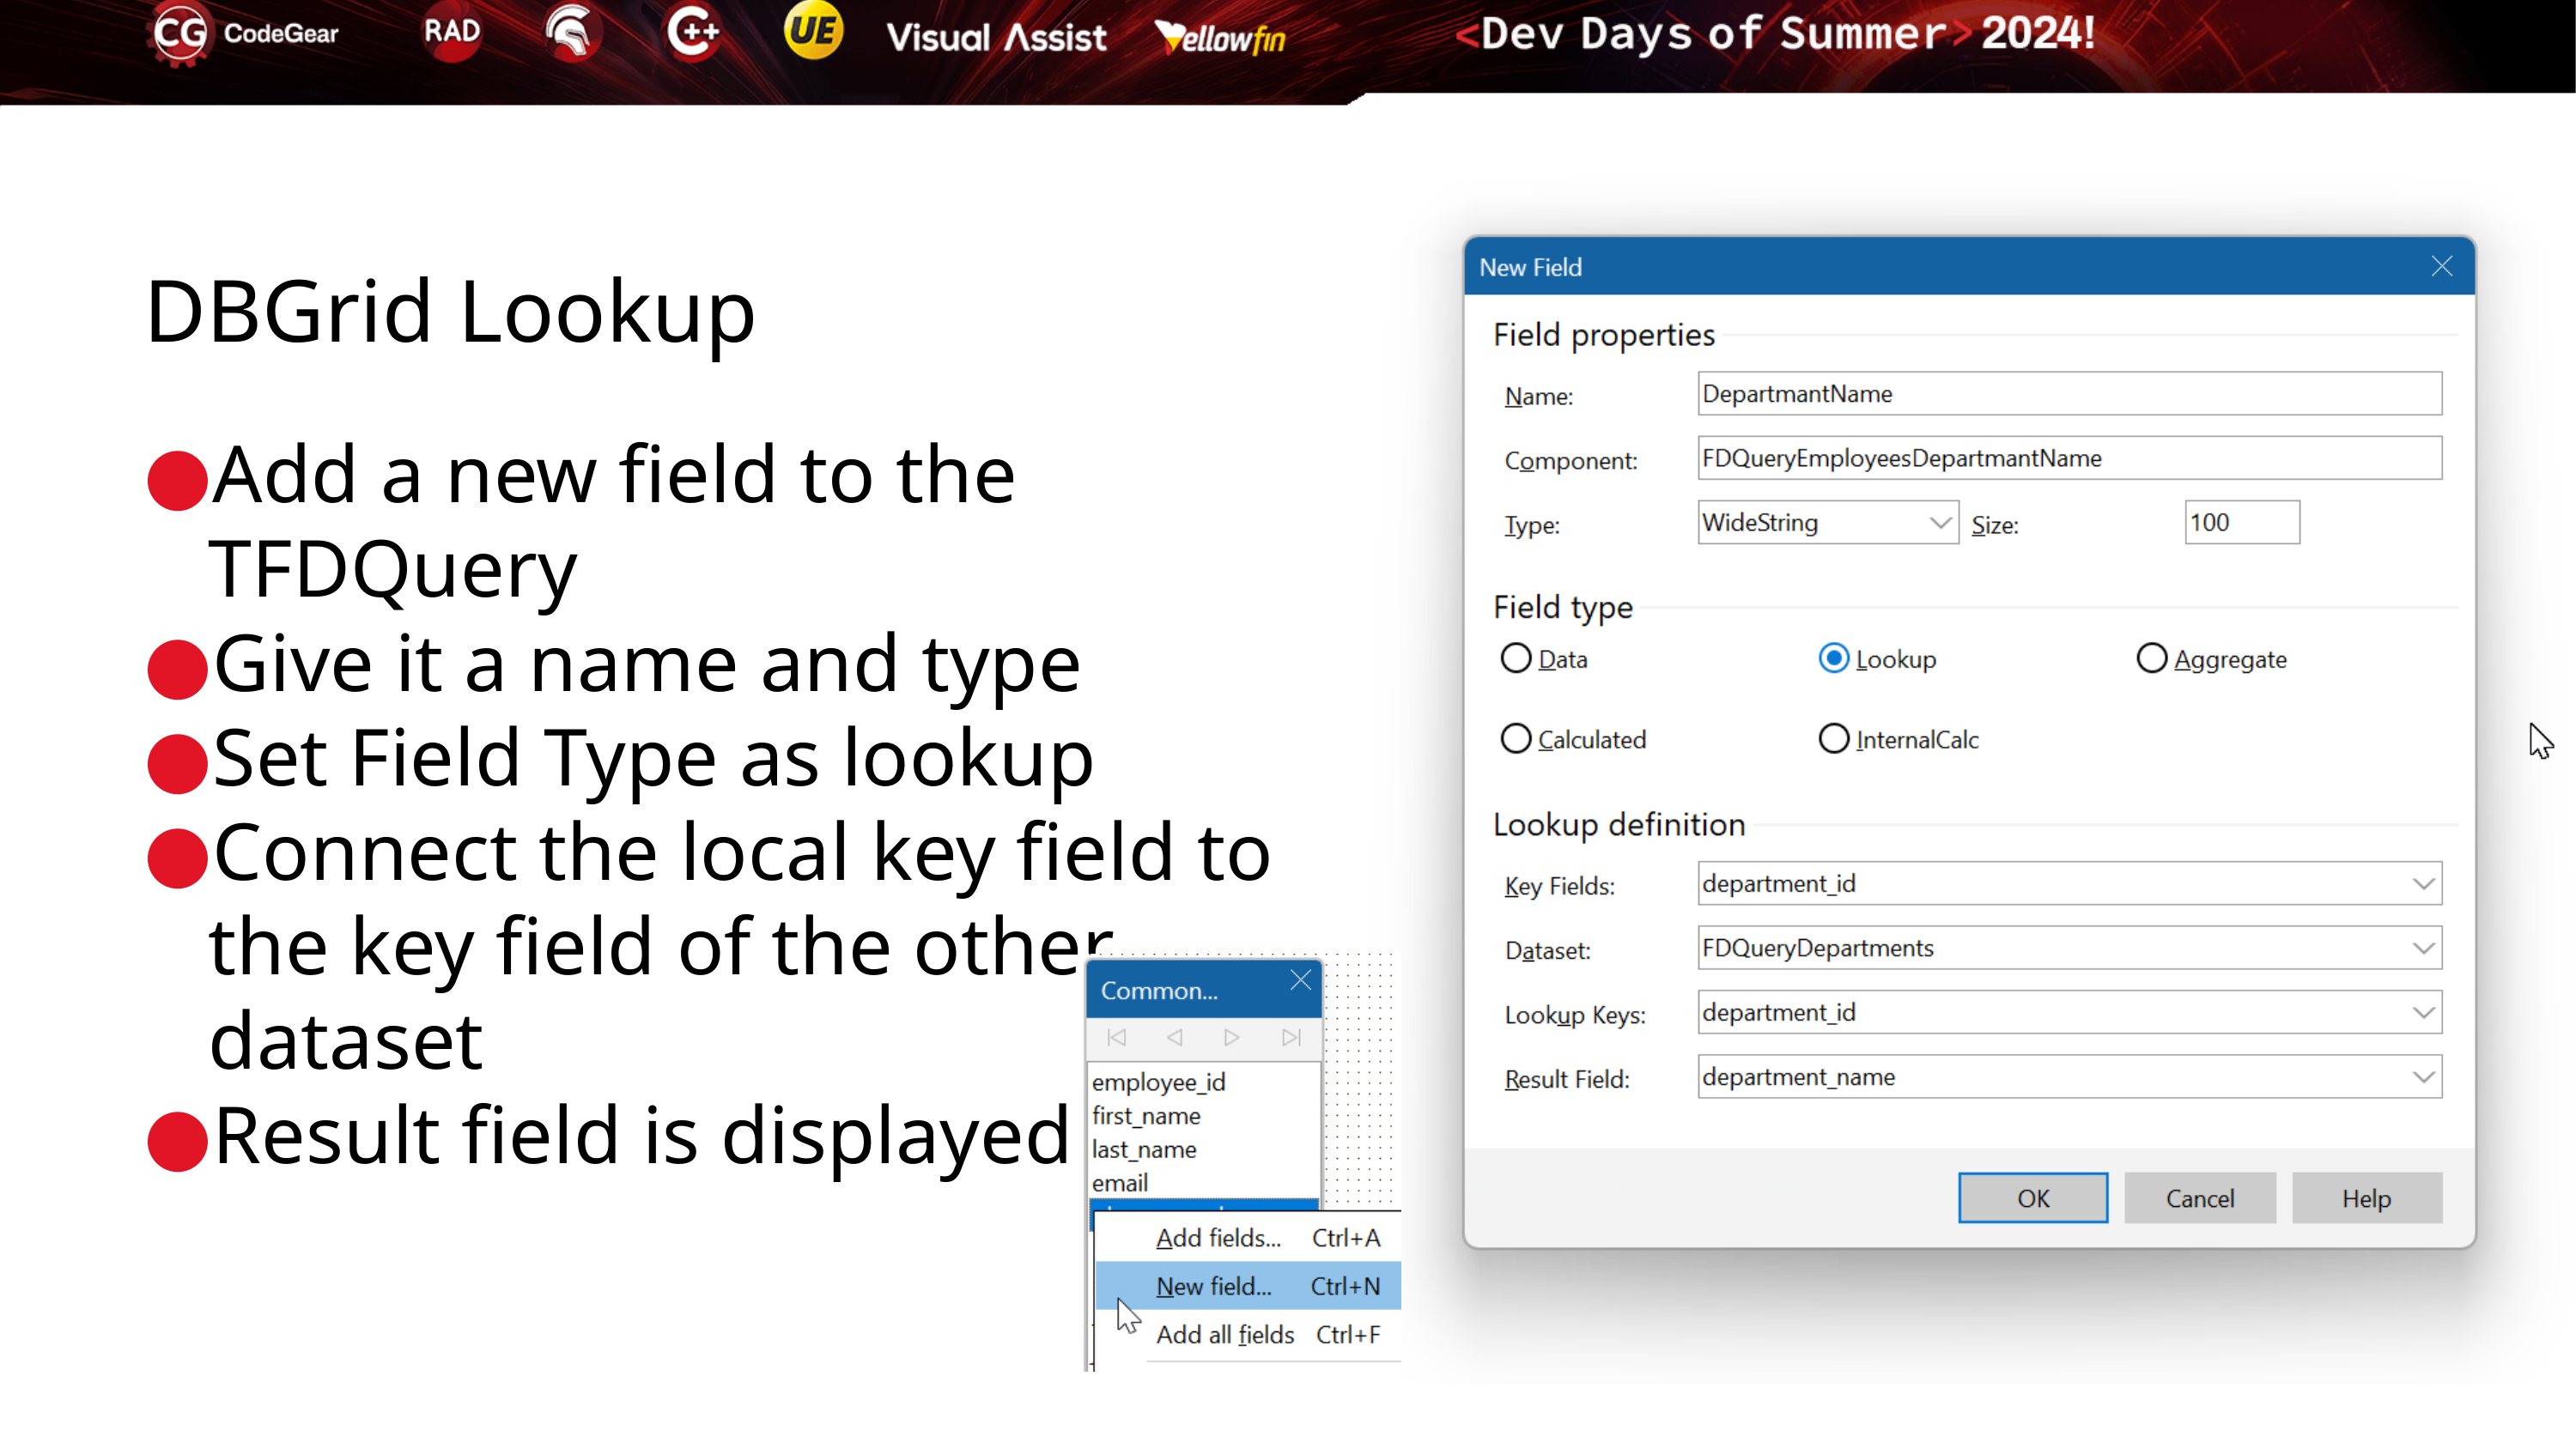

# DBGrid Lookup
Add a new field to the TFDQuery
Give it a name and type
Set Field Type as lookup
Connect the local key field to the key field of the other dataset
Result field is displayed